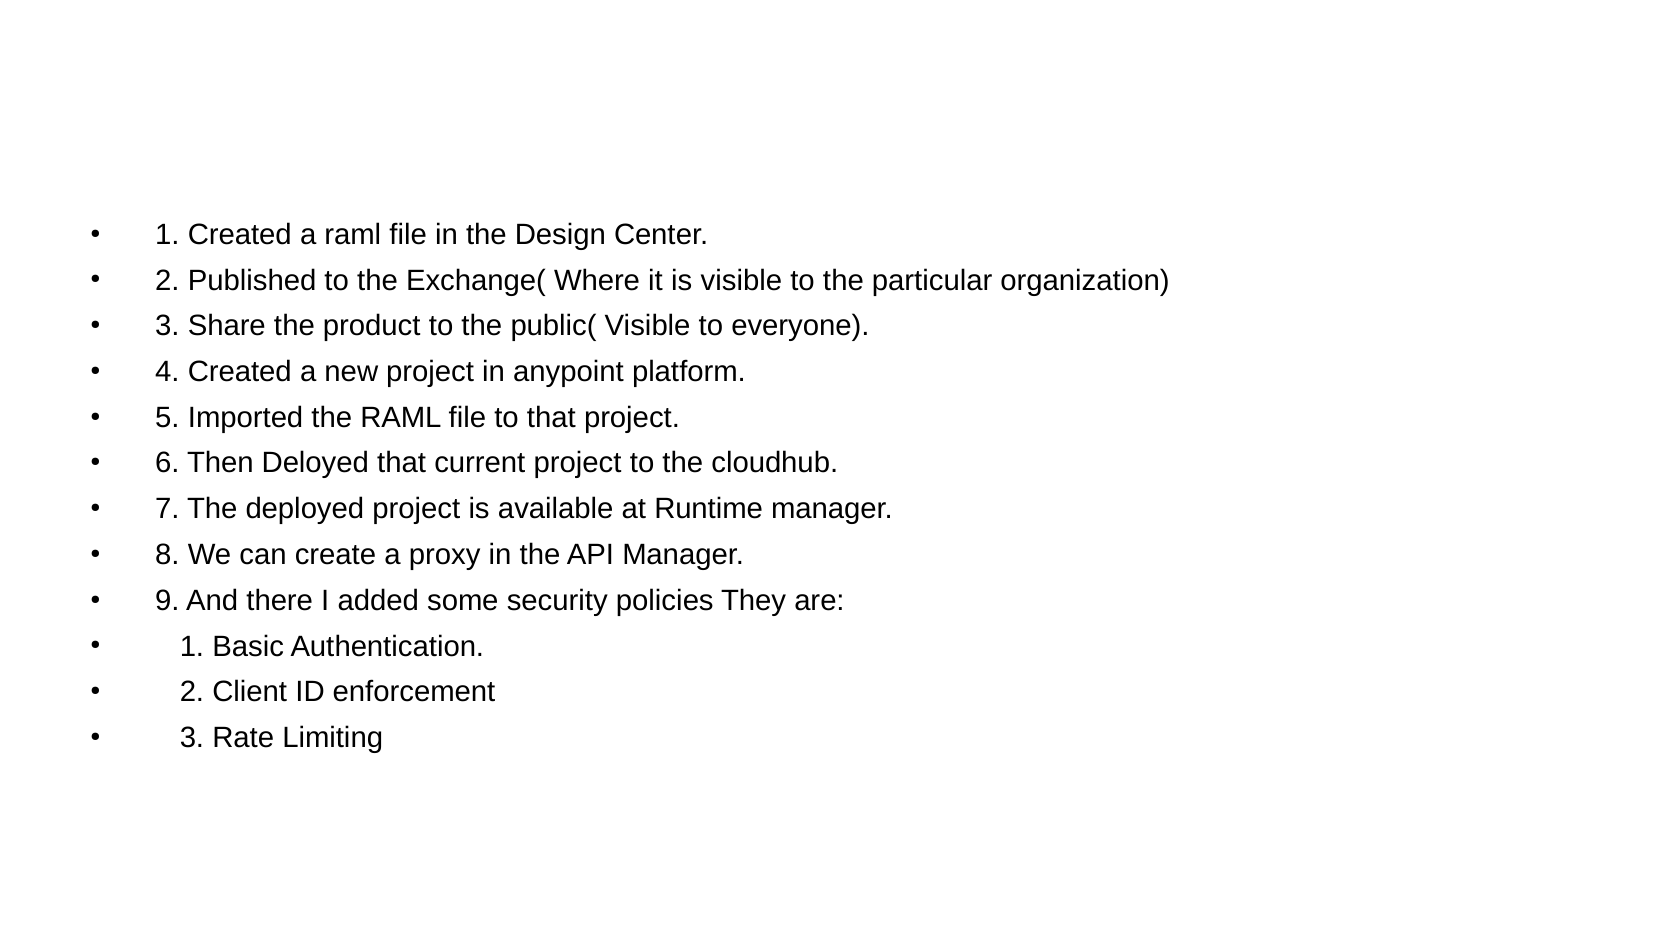

# 1. Created a raml file in the Design Center.
 2. Published to the Exchange( Where it is visible to the particular organization)
 3. Share the product to the public( Visible to everyone).
 4. Created a new project in anypoint platform.
 5. Imported the RAML file to that project.
 6. Then Deloyed that current project to the cloudhub.
 7. The deployed project is available at Runtime manager.
 8. We can create a proxy in the API Manager.
 9. And there I added some security policies They are:
 1. Basic Authentication.
 2. Client ID enforcement
 3. Rate Limiting